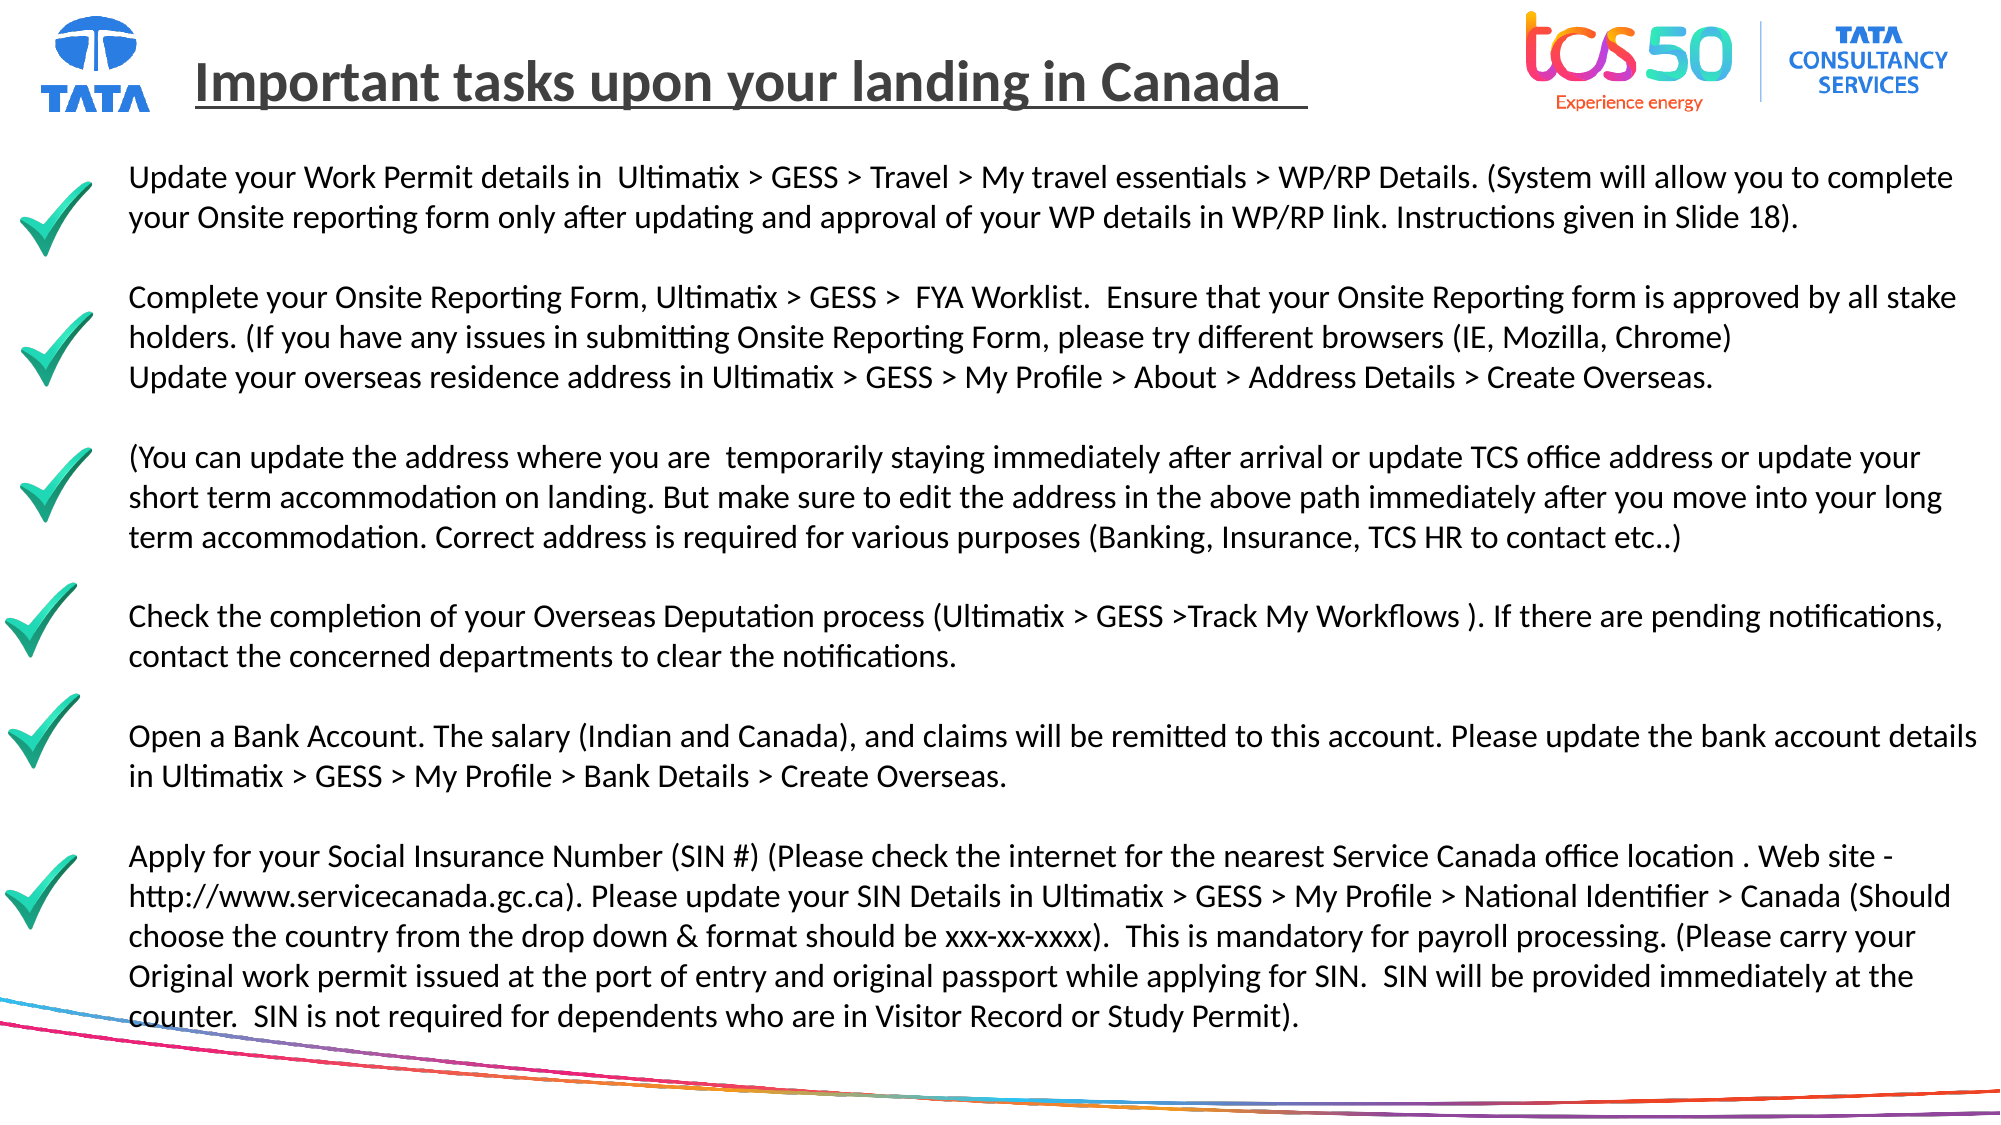

# Important tasks upon your landing in Canada
Update your Work Permit details in Ultimatix > GESS > Travel > My travel essentials > WP/RP Details. (System will allow you to complete your Onsite reporting form only after updating and approval of your WP details in WP/RP link. Instructions given in Slide 18).
Complete your Onsite Reporting Form, Ultimatix > GESS > FYA Worklist. Ensure that your Onsite Reporting form is approved by all stake holders. (If you have any issues in submitting Onsite Reporting Form, please try different browsers (IE, Mozilla, Chrome)
Update your overseas residence address in Ultimatix > GESS > My Profile > About > Address Details > Create Overseas.
(You can update the address where you are temporarily staying immediately after arrival or update TCS office address or update your short term accommodation on landing. But make sure to edit the address in the above path immediately after you move into your long term accommodation. Correct address is required for various purposes (Banking, Insurance, TCS HR to contact etc..)
Check the completion of your Overseas Deputation process (Ultimatix > GESS >Track My Workflows ). If there are pending notifications, contact the concerned departments to clear the notifications.
Open a Bank Account. The salary (Indian and Canada), and claims will be remitted to this account. Please update the bank account details in Ultimatix > GESS > My Profile > Bank Details > Create Overseas.
Apply for your Social Insurance Number (SIN #) (Please check the internet for the nearest Service Canada office location . Web site - http://www.servicecanada.gc.ca). Please update your SIN Details in Ultimatix > GESS > My Profile > National Identifier > Canada (Should choose the country from the drop down & format should be xxx-xx-xxxx). This is mandatory for payroll processing. (Please carry your Original work permit issued at the port of entry and original passport while applying for SIN. SIN will be provided immediately at the counter. SIN is not required for dependents who are in Visitor Record or Study Permit).